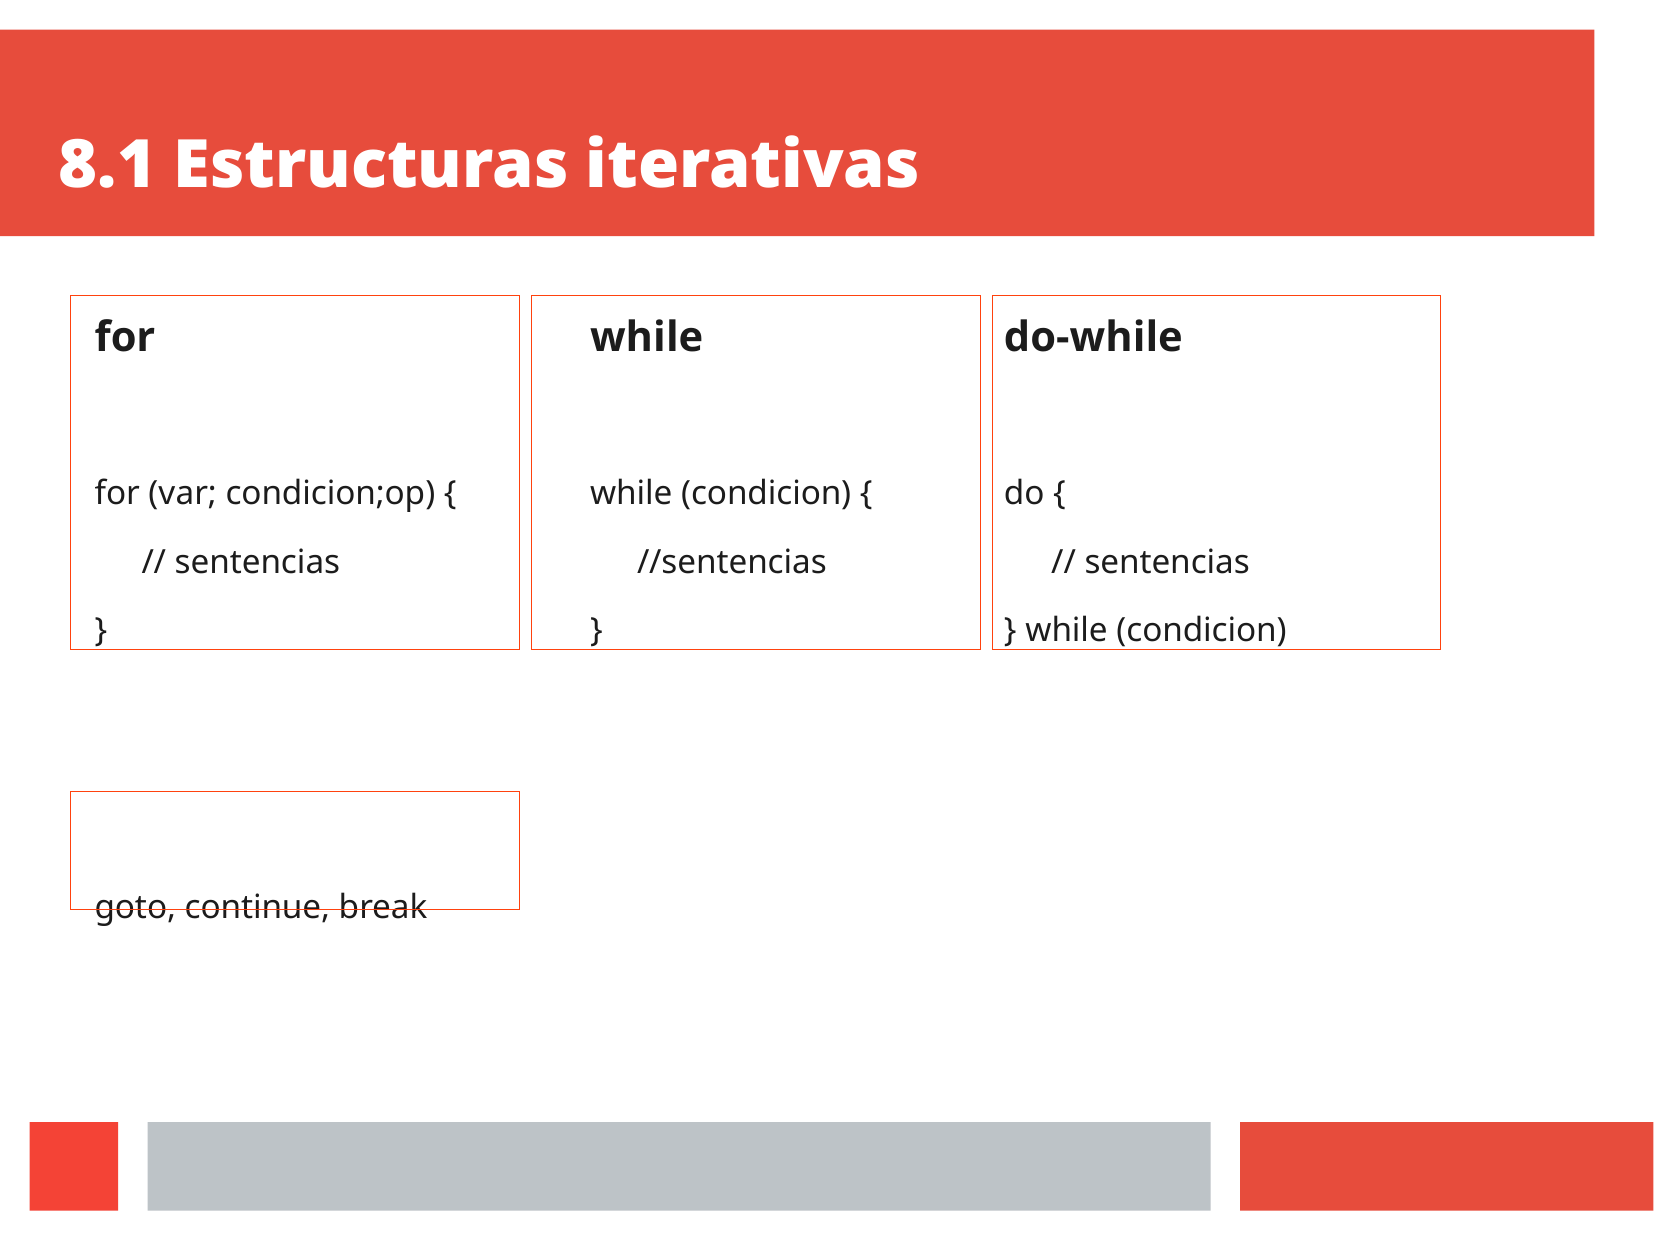

# 8.1 Estructuras iterativas
for
for (var; condicion;op) {
// sentencias
}
goto, continue, break
while
while (condicion) {
//sentencias
}
do-while
do {
// sentencias
} while (condicion)